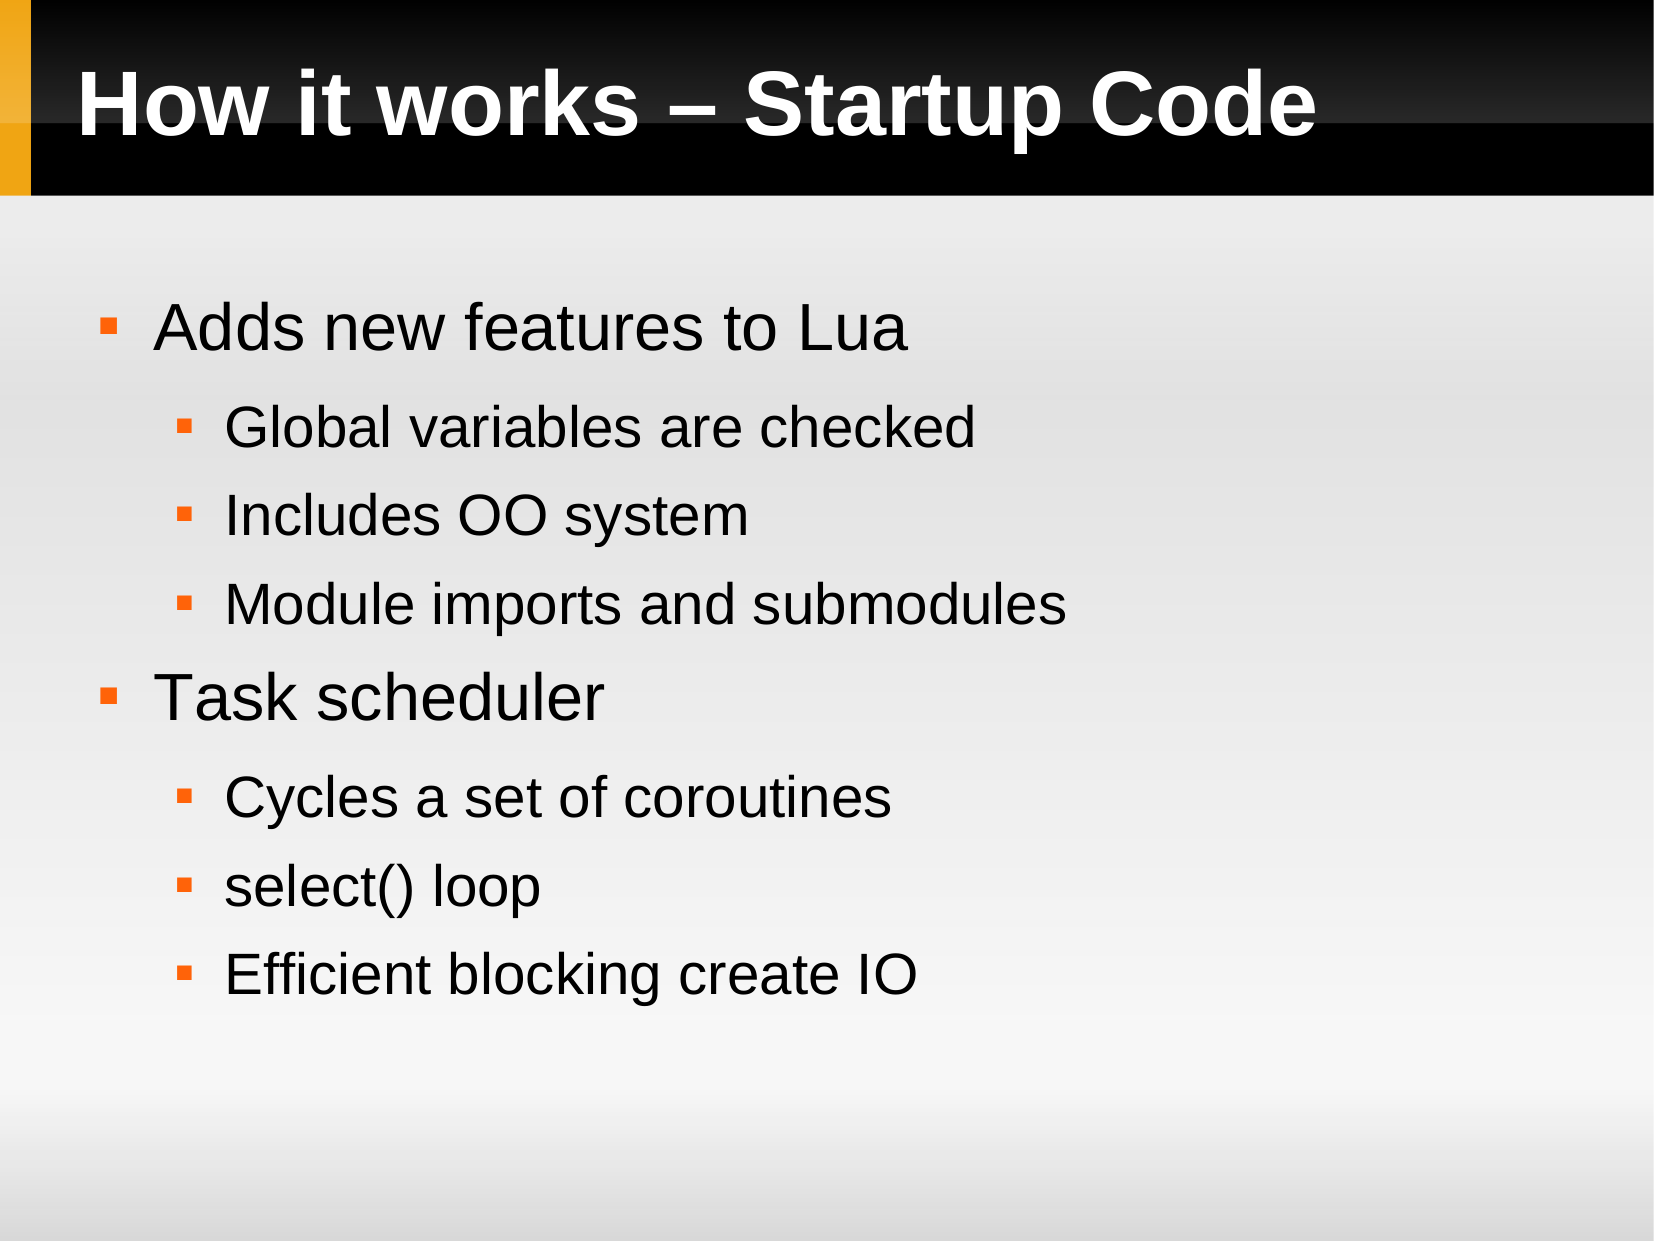

# How it works – Startup Code
Adds new features to Lua
Global variables are checked
Includes OO system
Module imports and submodules
Task scheduler
Cycles a set of coroutines
select() loop
Efficient blocking create IO